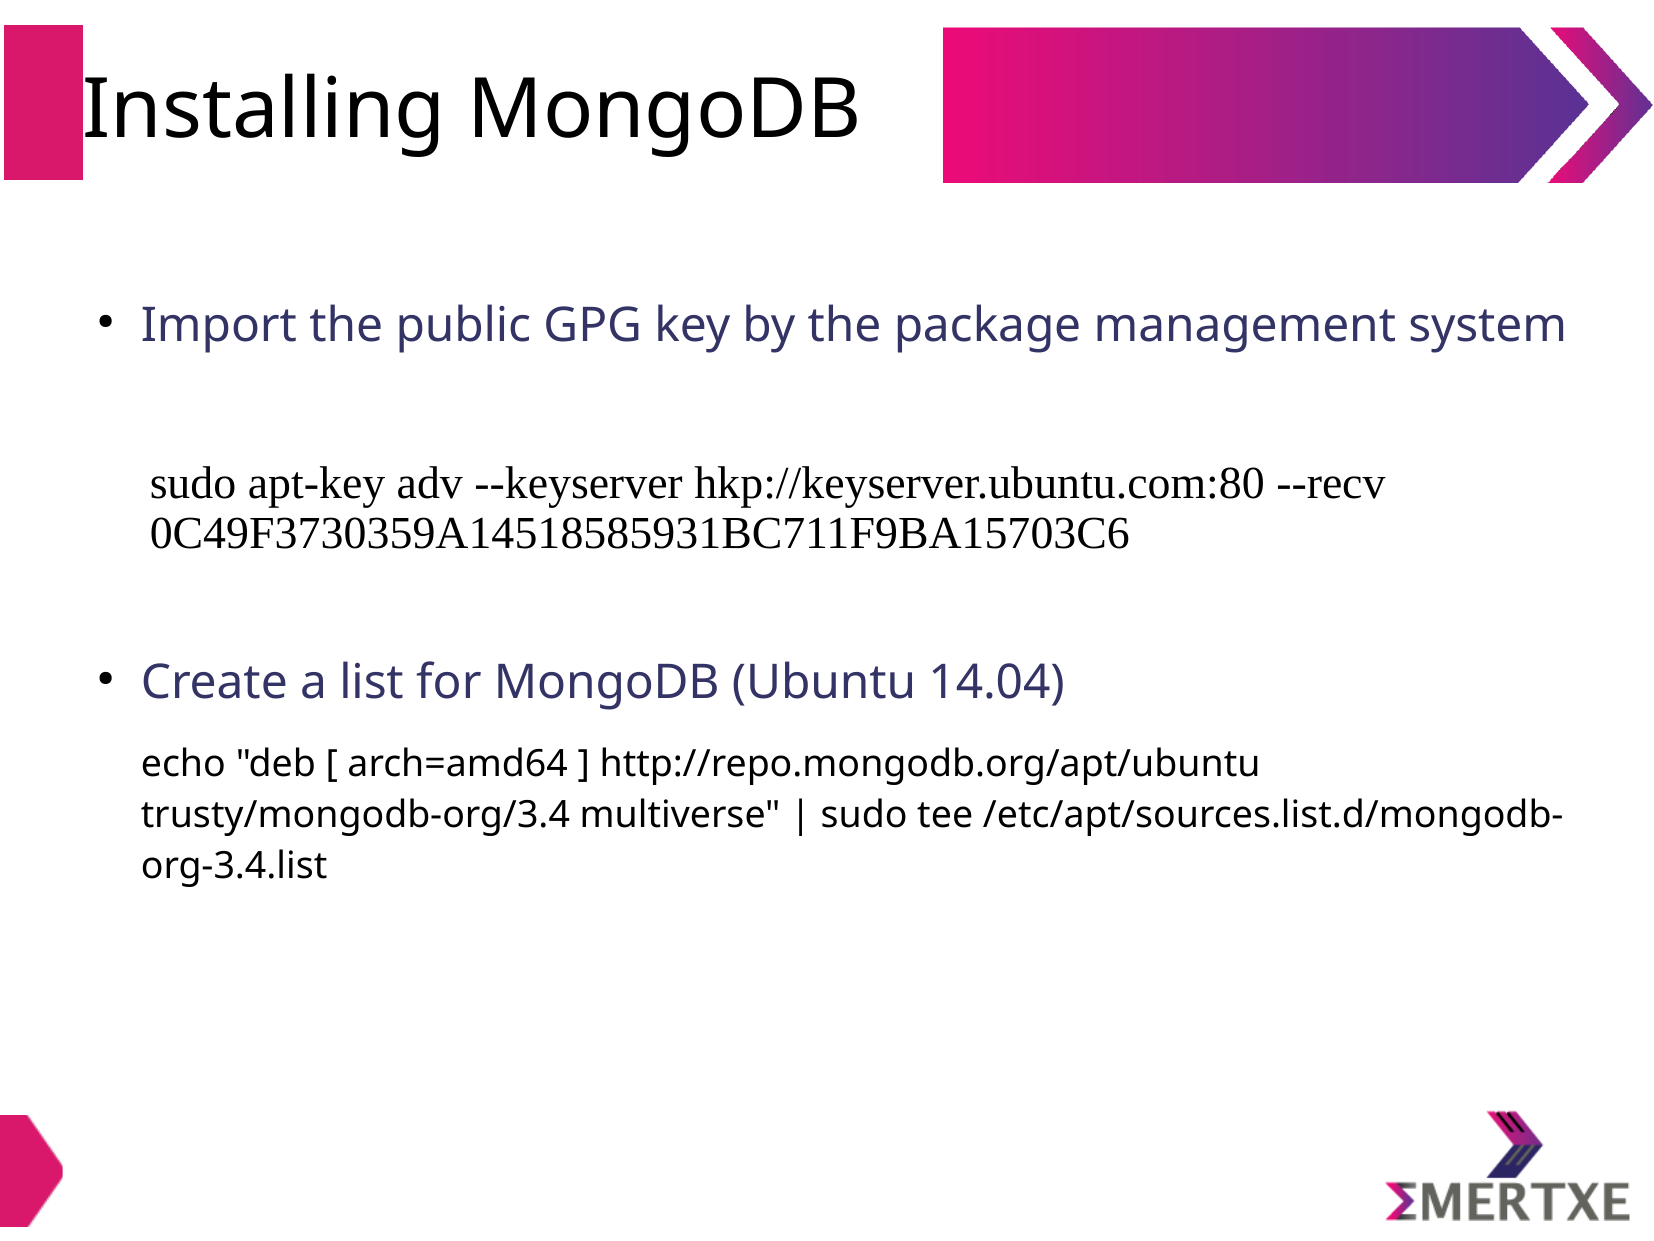

# Installing MongoDB
Import the public GPG key by the package management system
Create a list for MongoDB (Ubuntu 14.04)
echo "deb [ arch=amd64 ] http://repo.mongodb.org/apt/ubuntu trusty/mongodb-org/3.4 multiverse" | sudo tee /etc/apt/sources.list.d/mongodb-org-3.4.list
sudo apt-key adv --keyserver hkp://keyserver.ubuntu.com:80 --recv 0C49F3730359A14518585931BC711F9BA15703C6